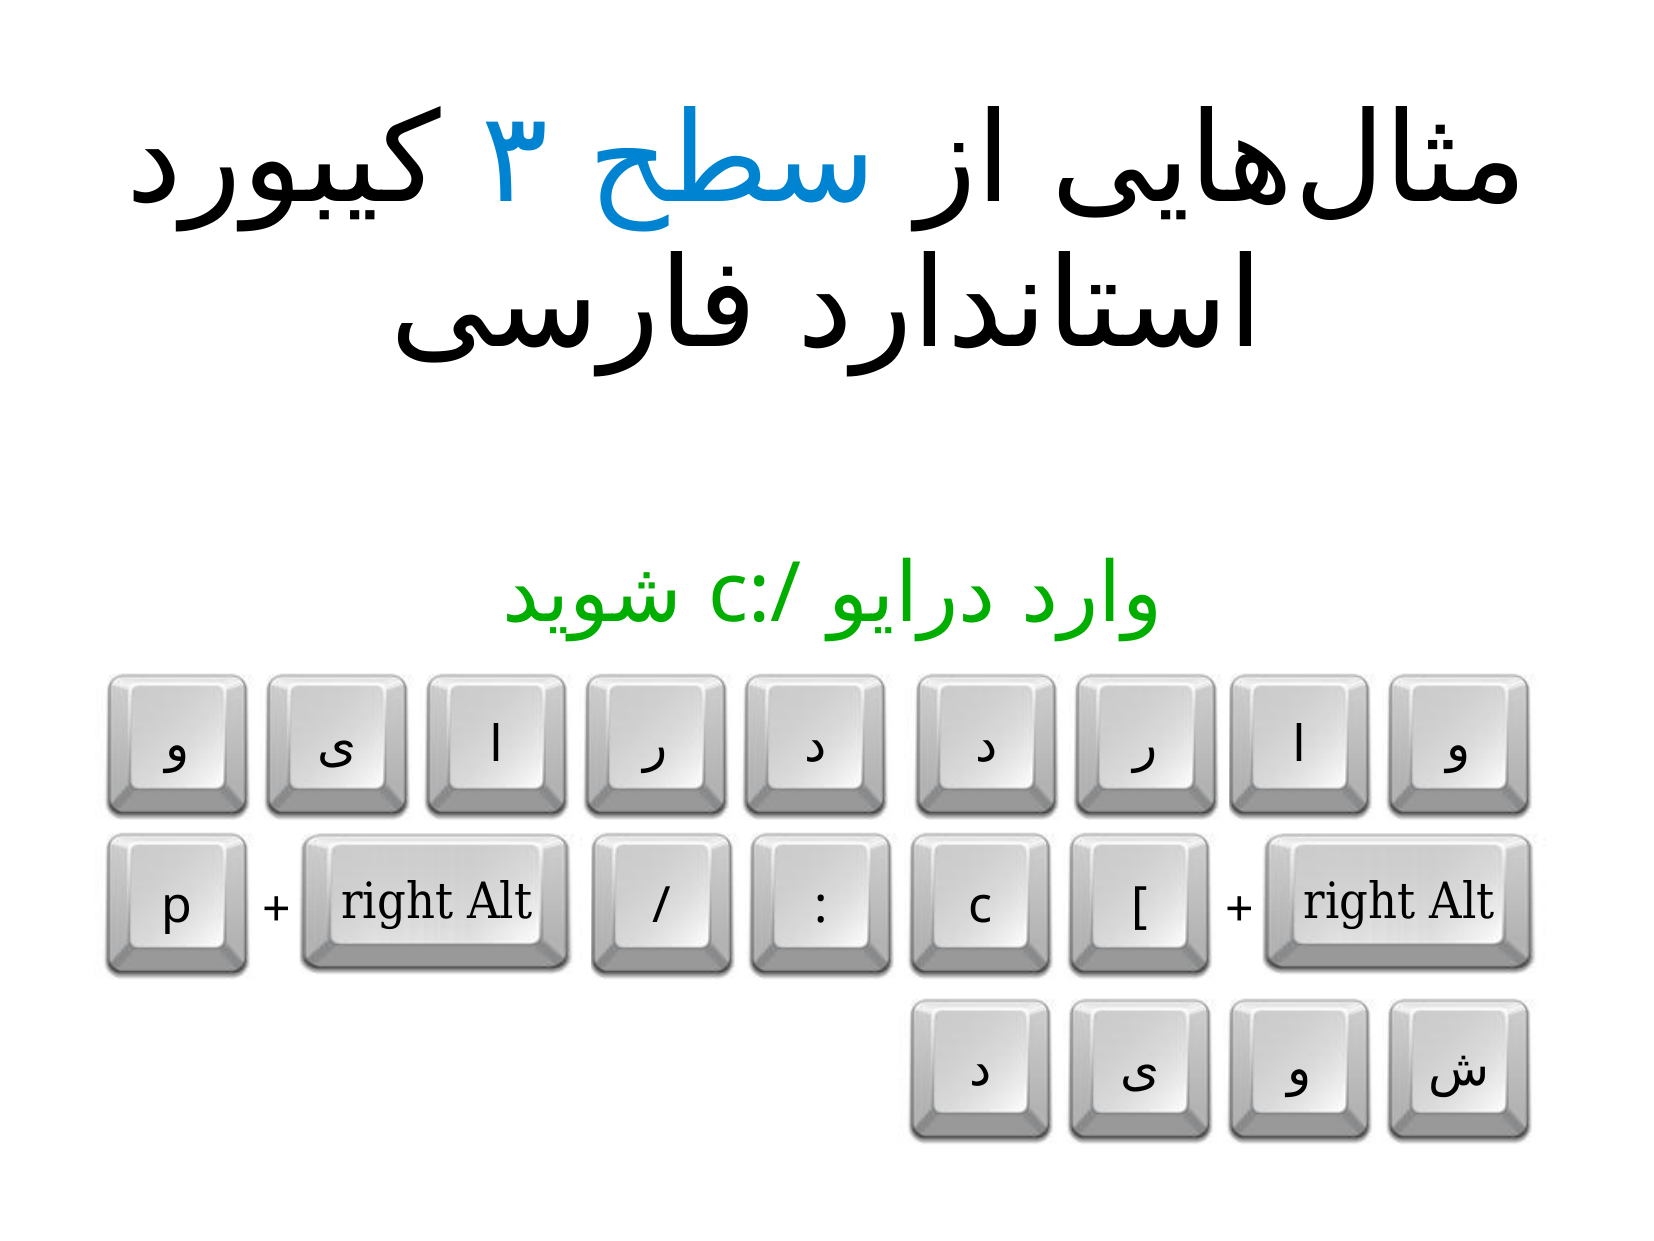

مثال‌هایی از سطح ۳ کیبورد استاندارد فارسی
وارد درایو ‪c:/‬ شوید
و
ی
ا
ر
د
د
ر
ا
و
p
/
:
c
[
right Alt
right Alt
+
+
د
ی
و
ش